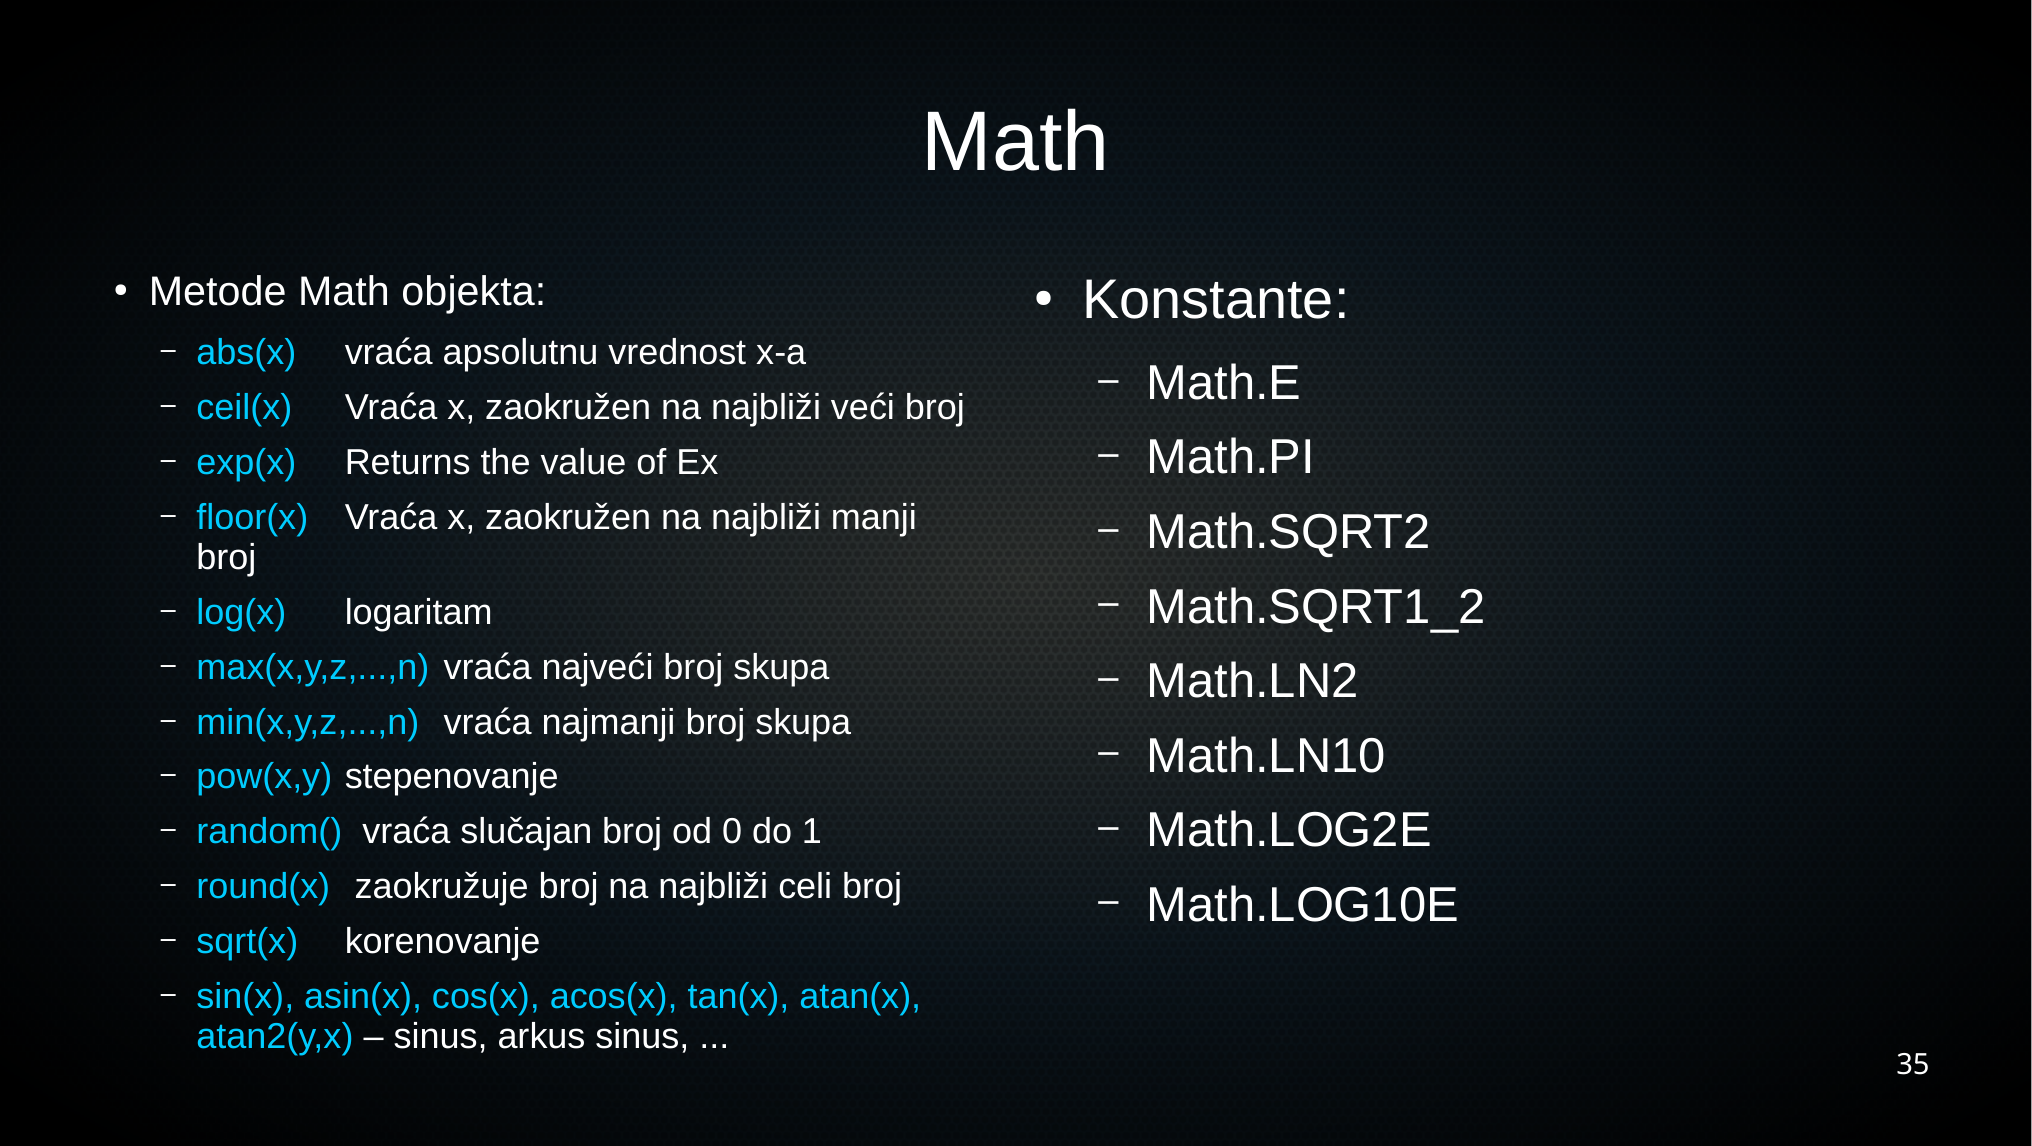

# Math
Metode Math objekta:
abs(x) 	vraća apsolutnu vrednost x-a
ceil(x) 	Vraća x, zaokružen na najbliži veći broj
exp(x) 	Returns the value of Ex
floor(x) 	Vraća x, zaokružen na najbliži manji broj
log(x) 	logaritam
max(x,y,z,...,n) 	vraća najveći broj skupa
min(x,y,z,...,n) 	vraća najmanji broj skupa
pow(x,y) 	stepenovanje
random() vraća slučajan broj od 0 do 1
round(x) 	 zaokružuje broj na najbliži celi broj
sqrt(x) 	korenovanje
sin(x), asin(x), cos(x), acos(x), tan(x), atan(x), atan2(y,x) – sinus, arkus sinus, ...
Konstante:
Math.E
Math.PI
Math.SQRT2
Math.SQRT1_2
Math.LN2
Math.LN10
Math.LOG2E
Math.LOG10E
35